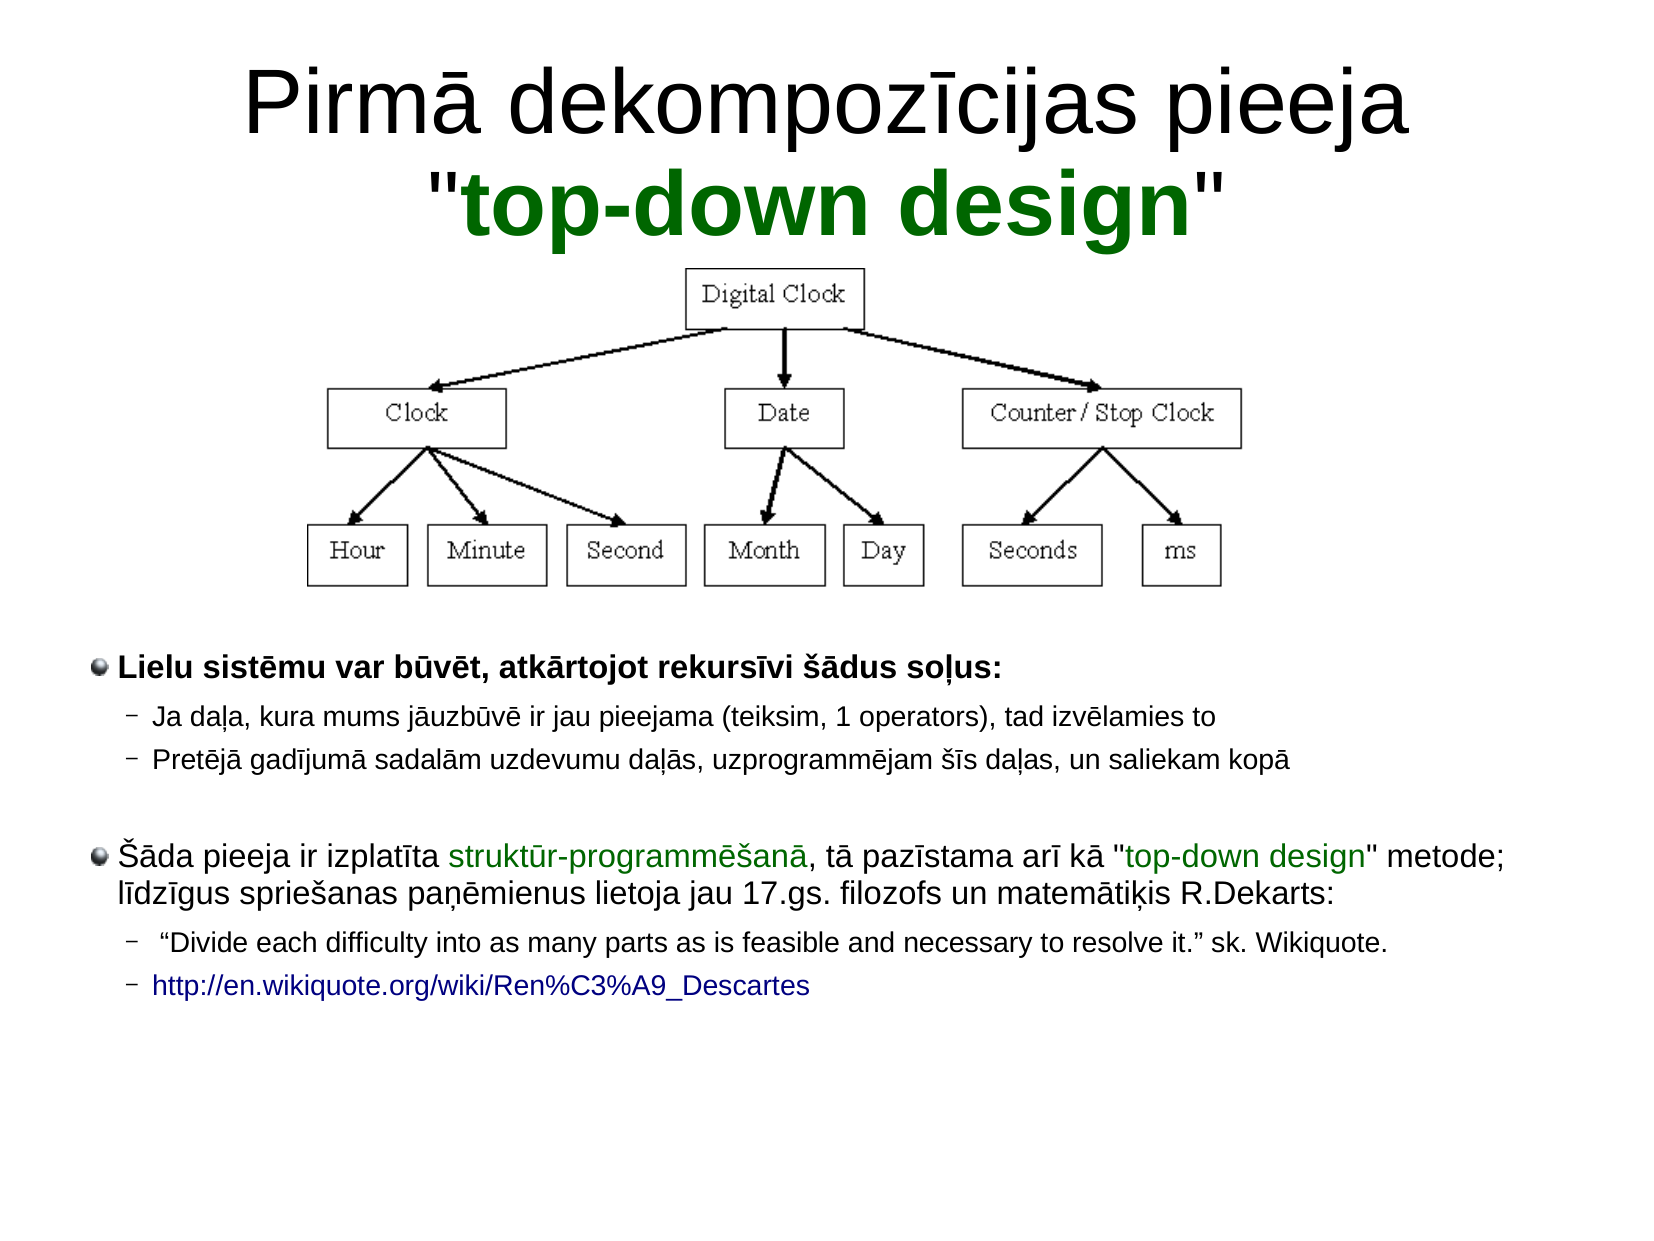

# Pirmā dekompozīcijas pieeja "top-down design"
Lielu sistēmu var būvēt, atkārtojot rekursīvi šādus soļus:
Ja daļa, kura mums jāuzbūvē ir jau pieejama (teiksim, 1 operators), tad izvēlamies to
Pretējā gadījumā sadalām uzdevumu daļās, uzprogrammējam šīs daļas, un saliekam kopā
Šāda pieeja ir izplatīta struktūr-programmēšanā, tā pazīstama arī kā "top-down design" metode; līdzīgus spriešanas paņēmienus lietoja jau 17.gs. filozofs un matemātiķis R.Dekarts:
 “Divide each difficulty into as many parts as is feasible and necessary to resolve it.” sk. Wikiquote.
http://en.wikiquote.org/wiki/Ren%C3%A9_Descartes